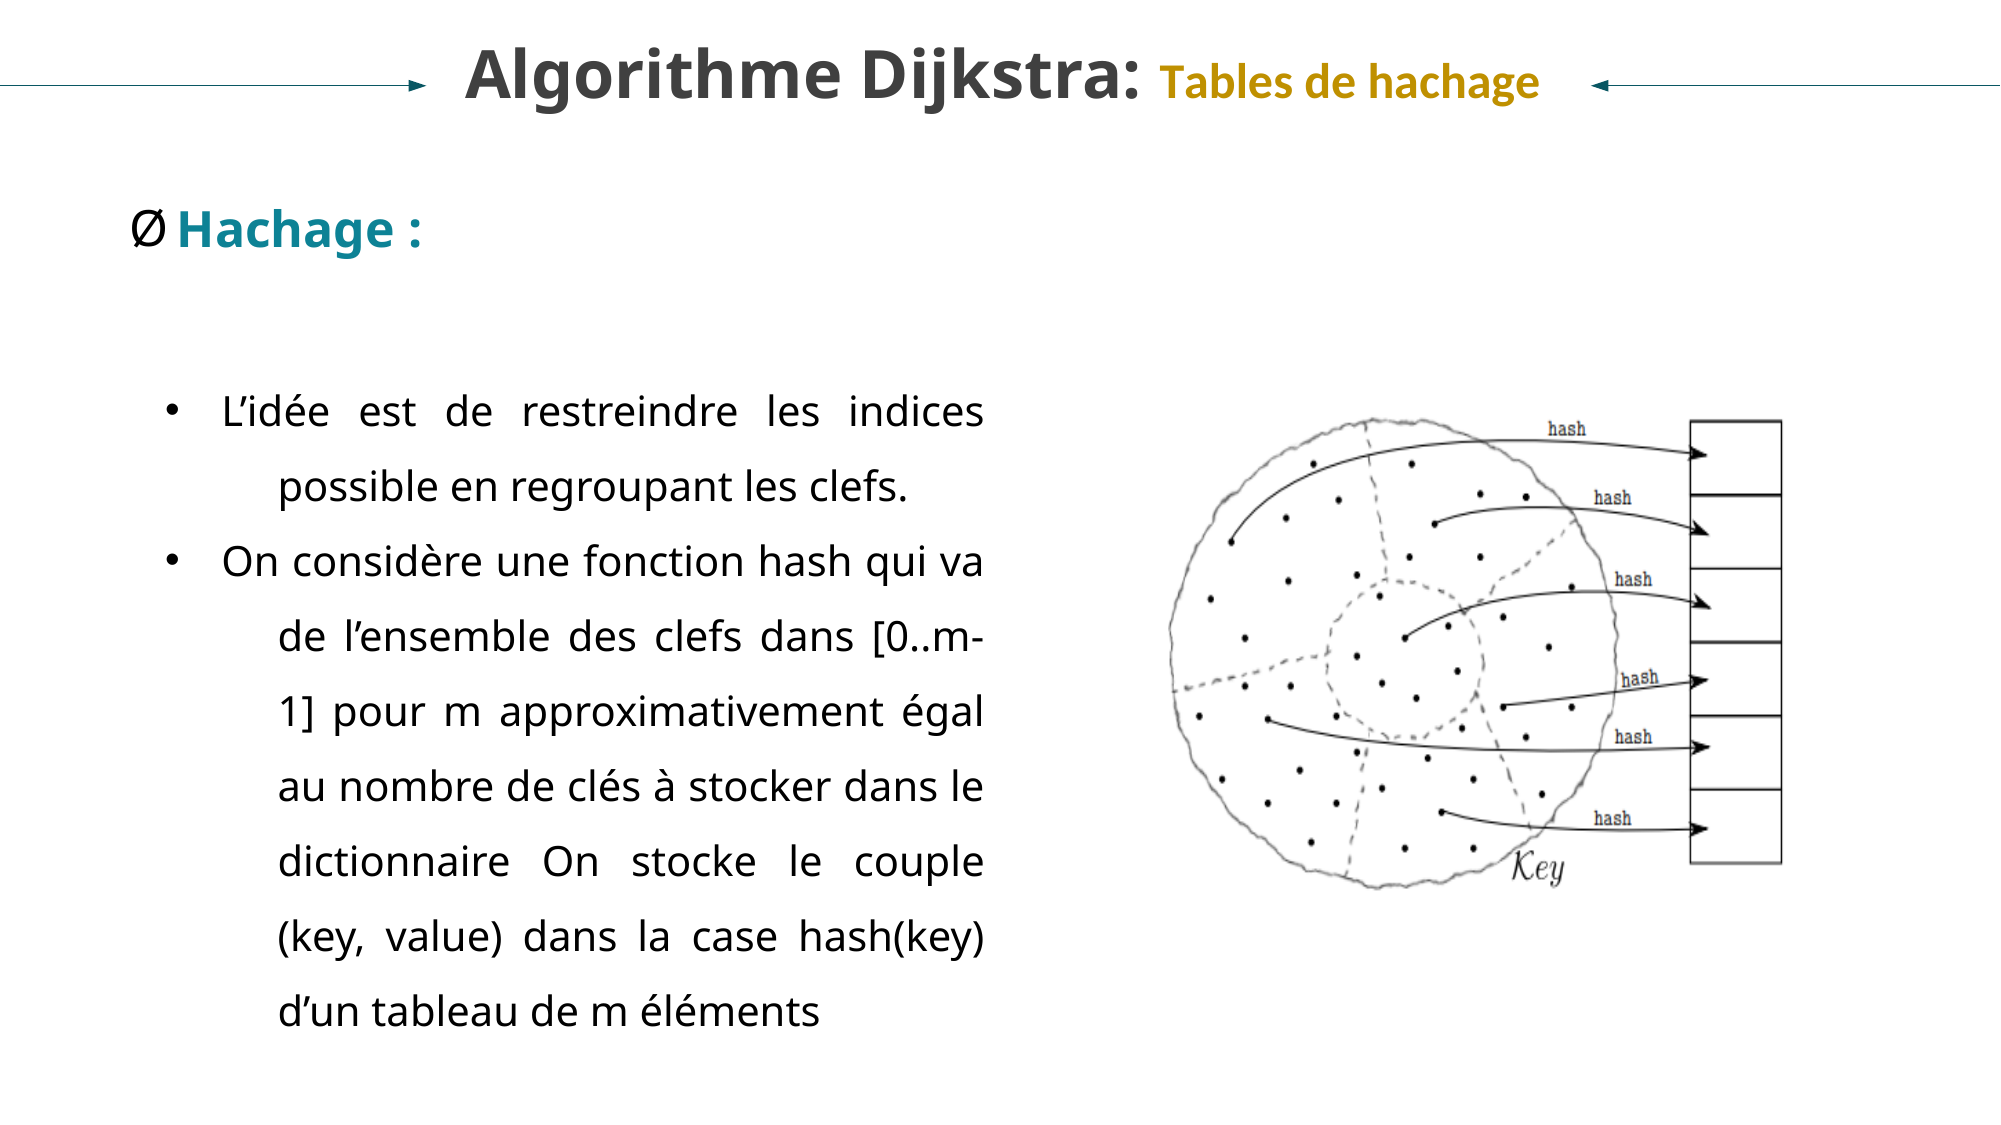

Algorithme Dijkstra: Tables de hachage
# Analyse du projet : diapositive 3
Hachage :
L’idée est de restreindre les indices possible en regroupant les clefs.
On considère une fonction hash qui va de l’ensemble des clefs dans [0..m-1] pour m approximativement égal au nombre de clés à stocker dans le dictionnaire On stocke le couple (key, value) dans la case hash(key) d’un tableau de m éléments